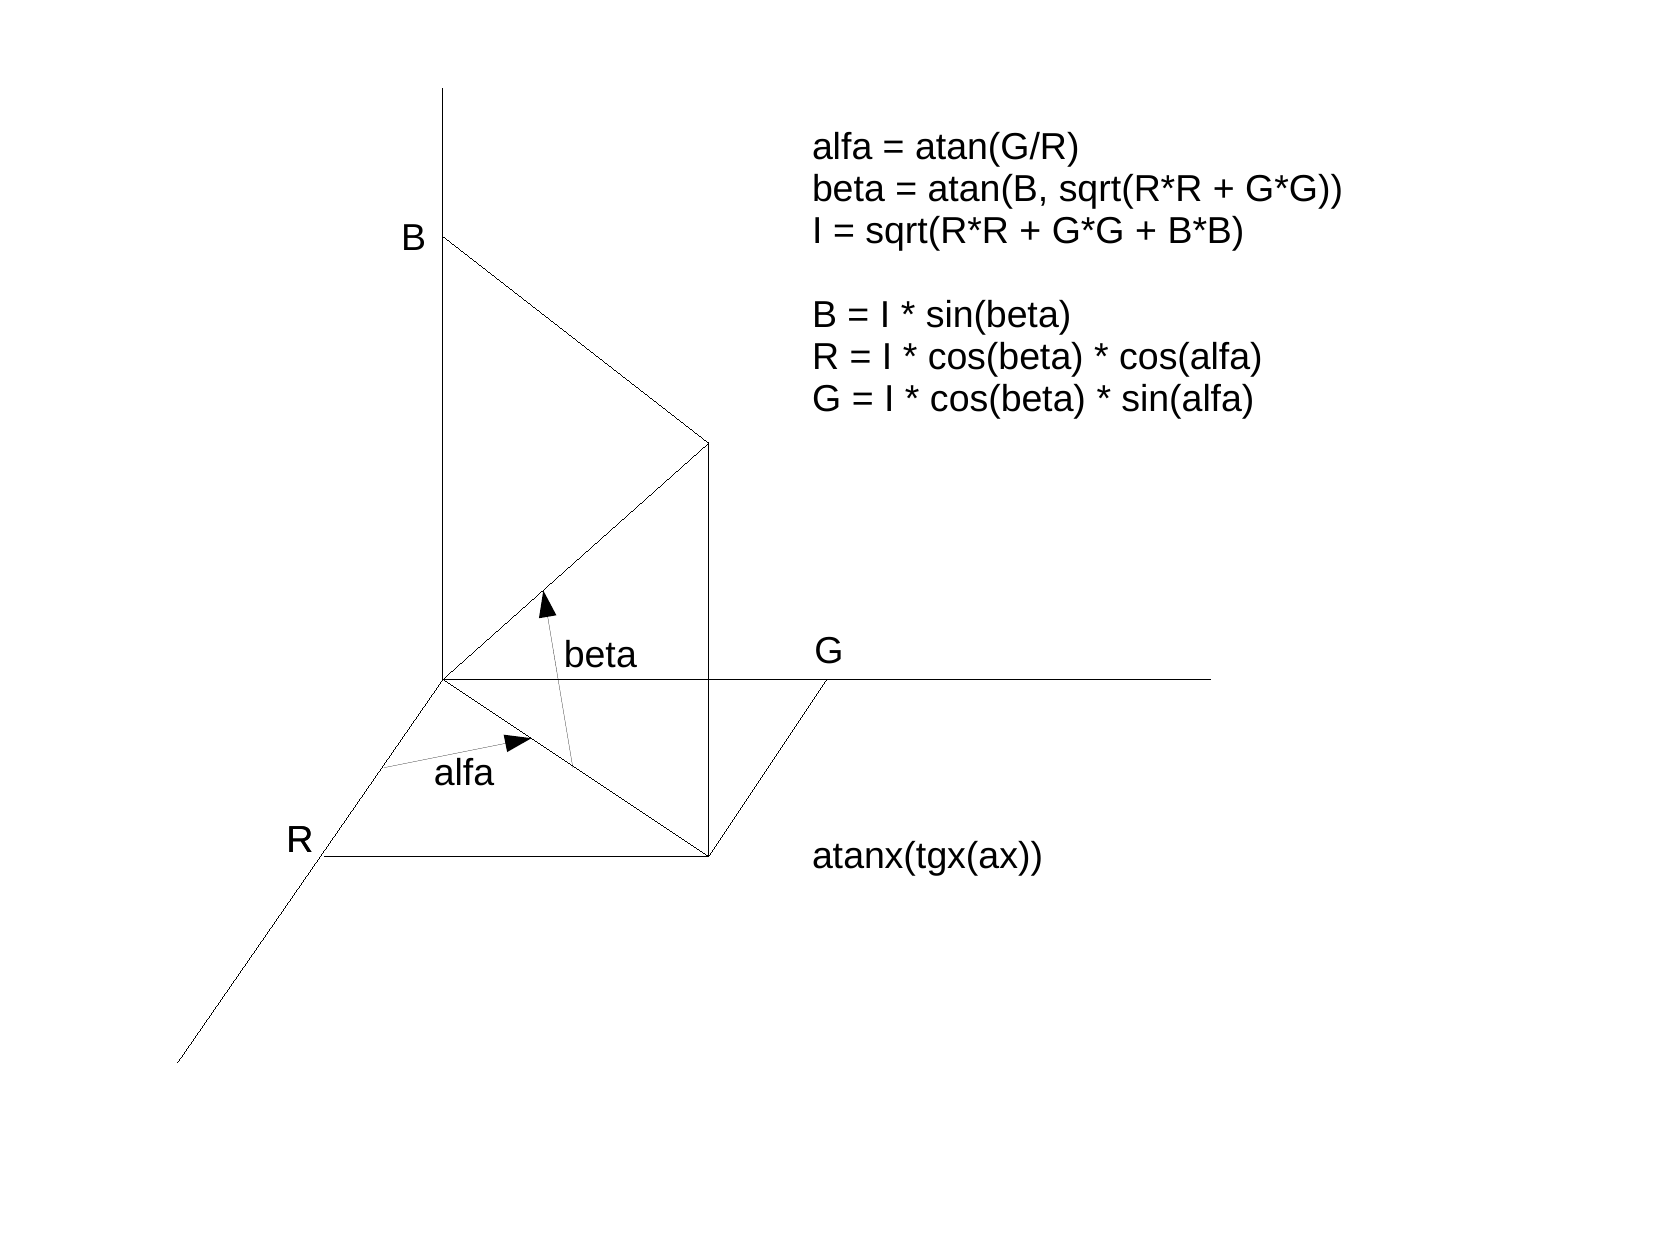

alfa = atan(G/R)
beta = atan(B, sqrt(R*R + G*G))
I = sqrt(R*R + G*G + B*B)
B = I * sin(beta)
R = I * cos(beta) * cos(alfa)
G = I * cos(beta) * sin(alfa)
B
G
beta
alfa
R
R
atanx(tgx(ax))